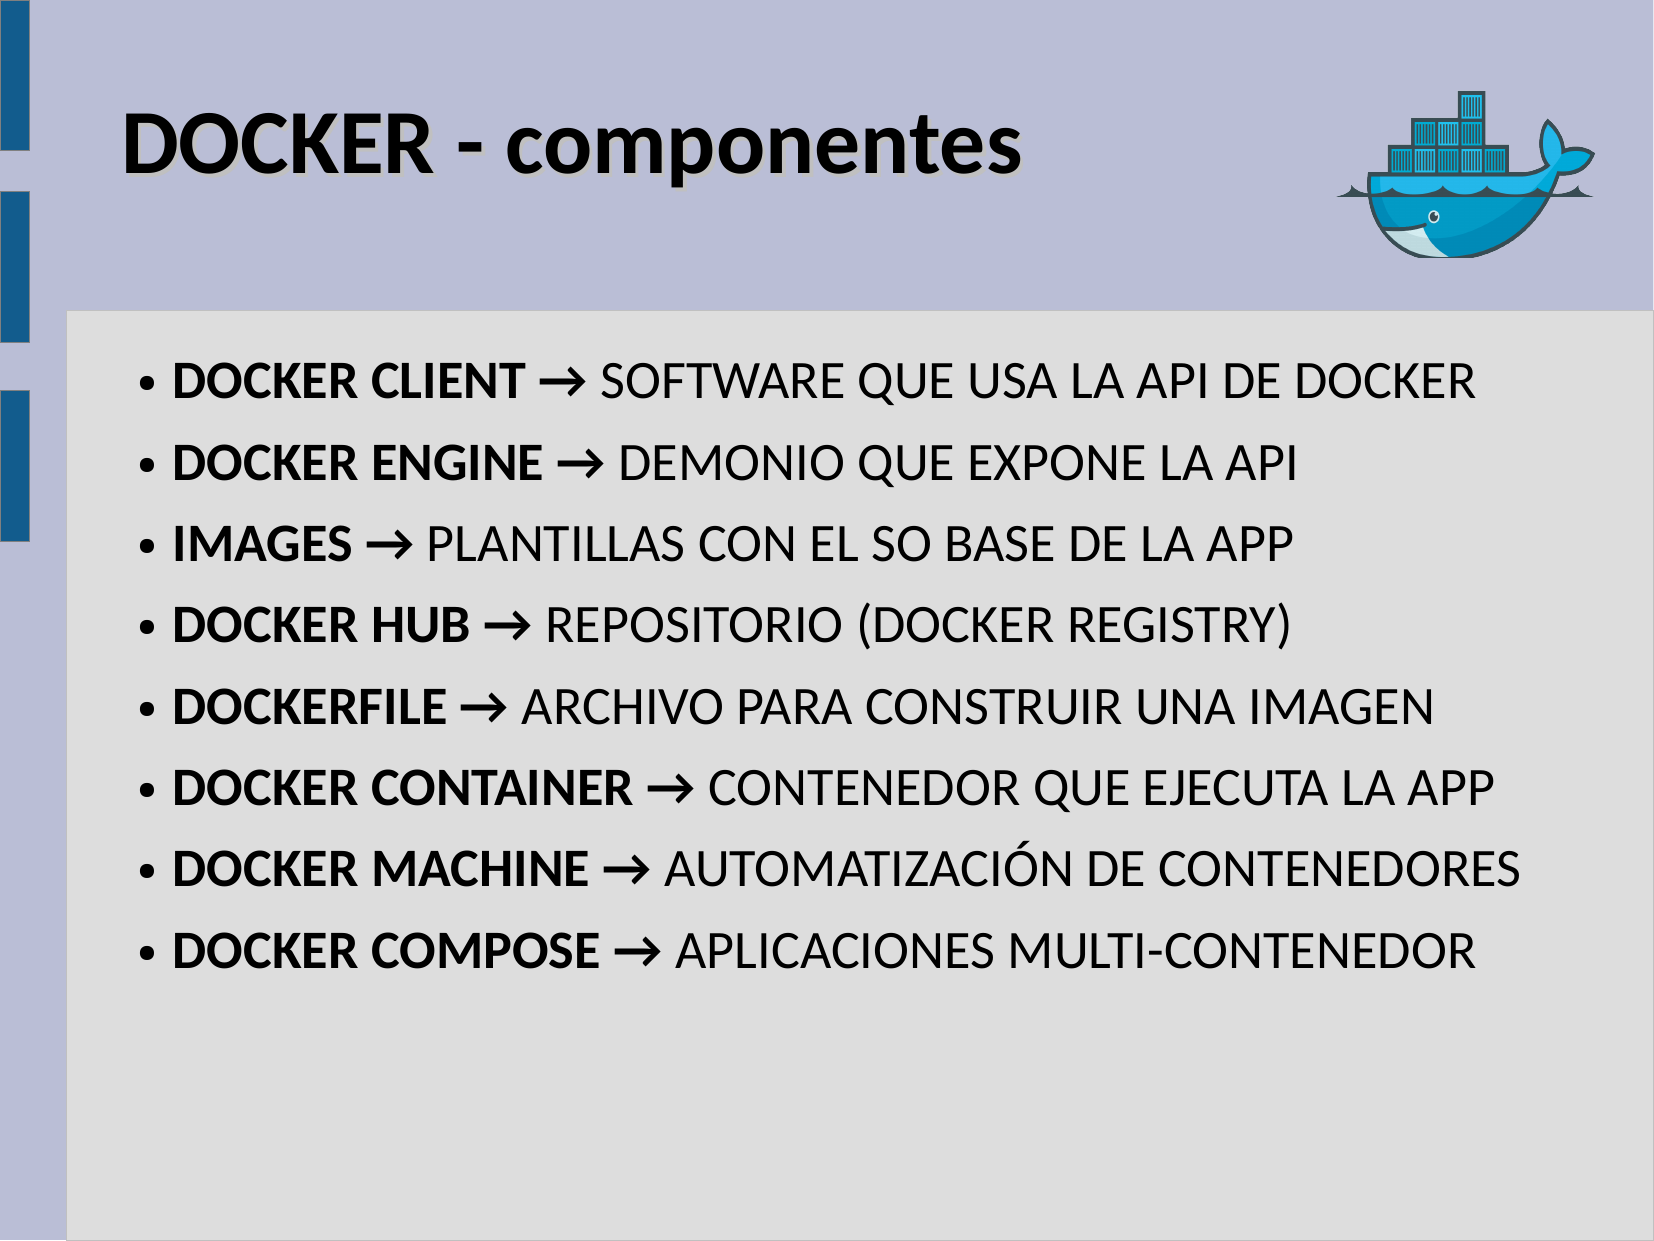

DOCKER - componentes
DOCKER CLIENT → SOFTWARE QUE USA LA API DE DOCKER
DOCKER ENGINE → DEMONIO QUE EXPONE LA API
IMAGES → PLANTILLAS CON EL SO BASE DE LA APP
DOCKER HUB → REPOSITORIO (DOCKER REGISTRY)
DOCKERFILE → ARCHIVO PARA CONSTRUIR UNA IMAGEN
DOCKER CONTAINER → CONTENEDOR QUE EJECUTA LA APP
DOCKER MACHINE → AUTOMATIZACIÓN DE CONTENEDORES
DOCKER COMPOSE → APLICACIONES MULTI-CONTENEDOR